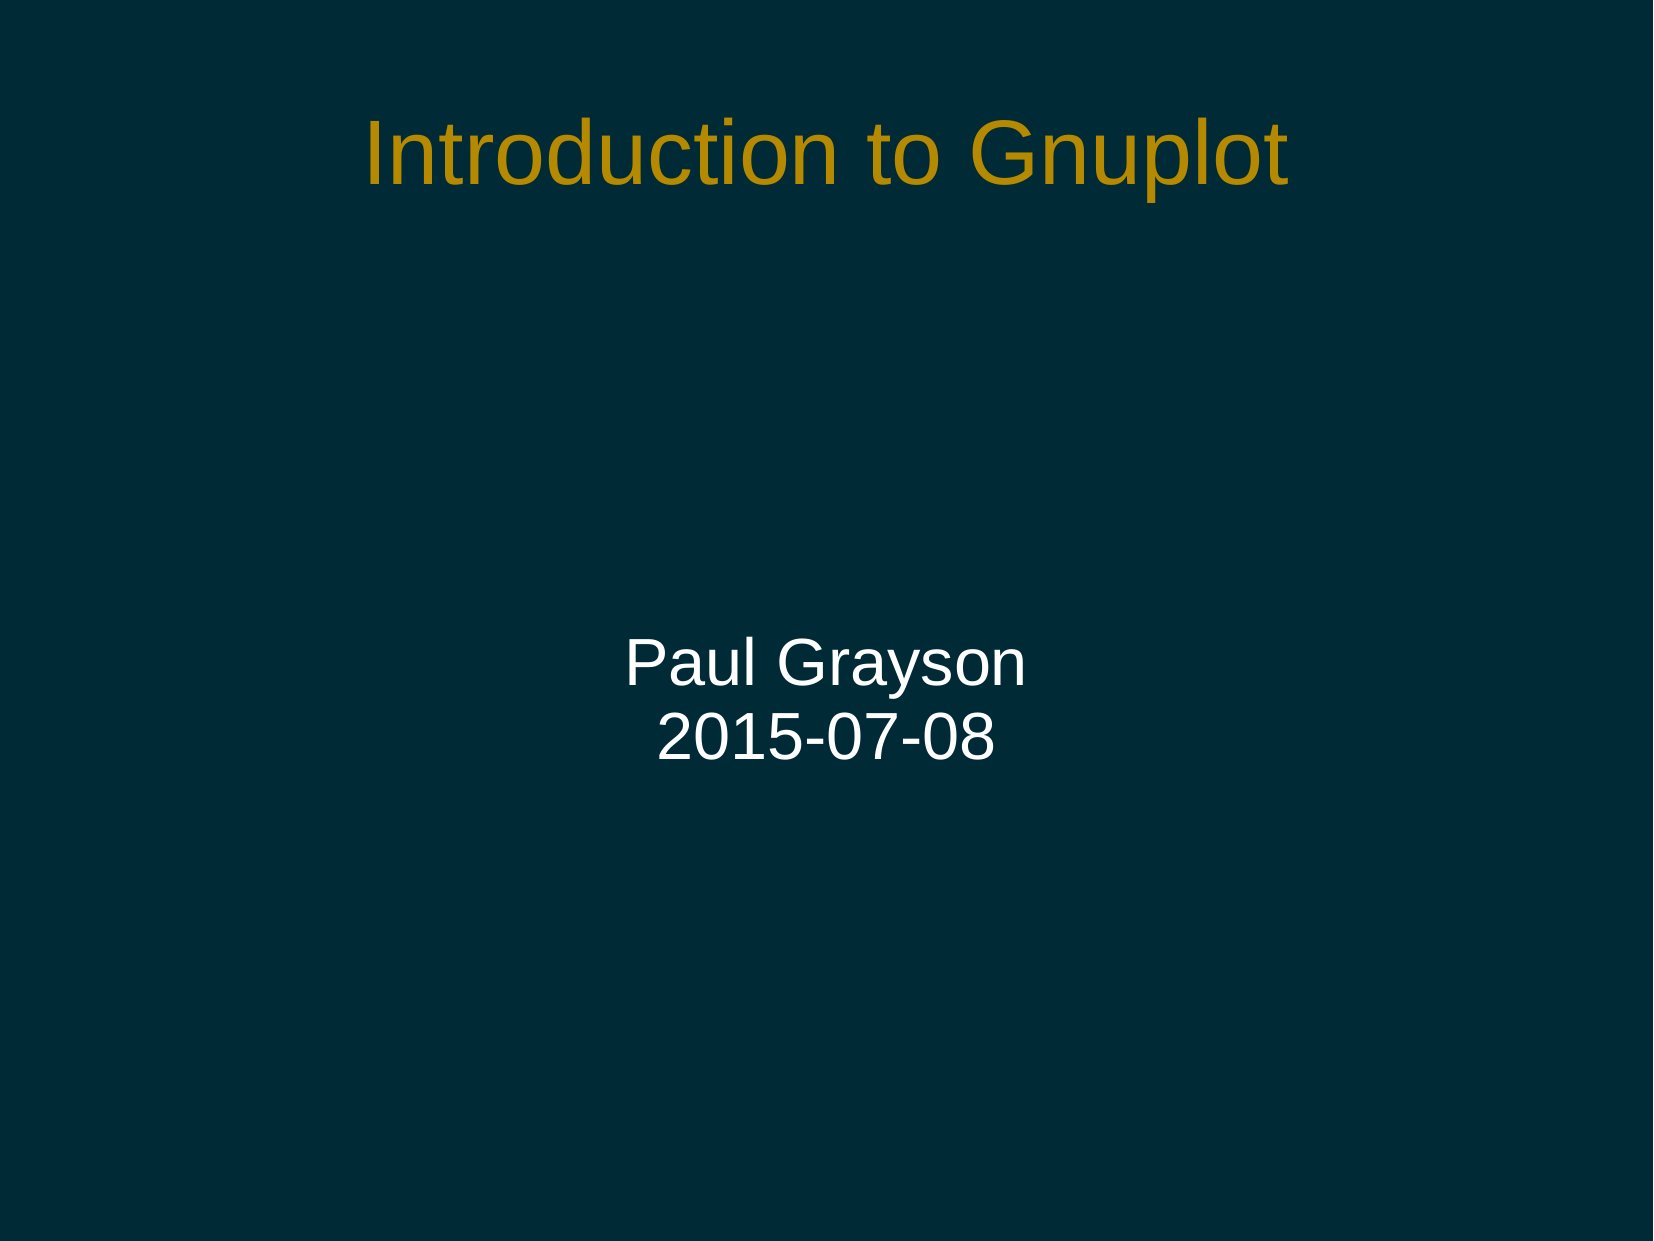

# Introduction to Gnuplot
Paul Grayson
2015-07-08